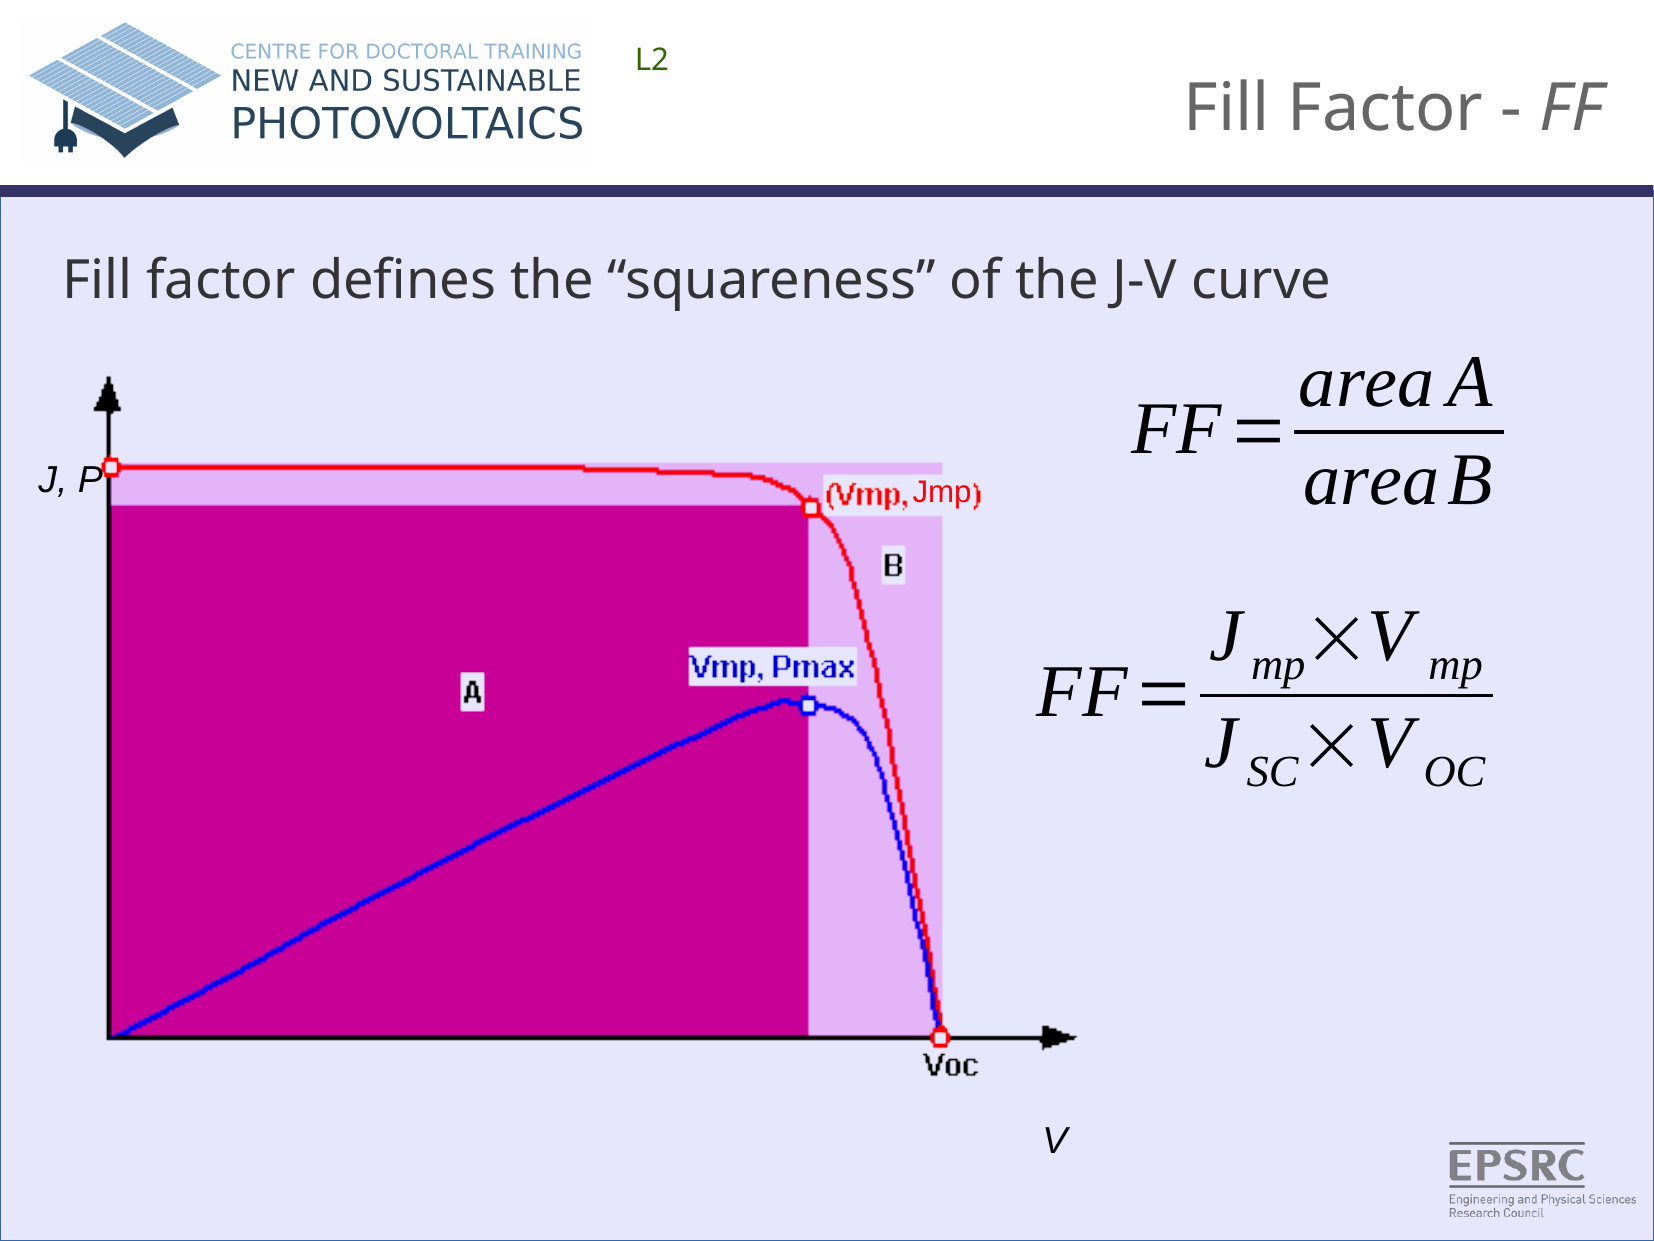

L2
Fill Factor - FF
Fill factor defines the “squareness” of the J-V curve
J, P
Jmp
V